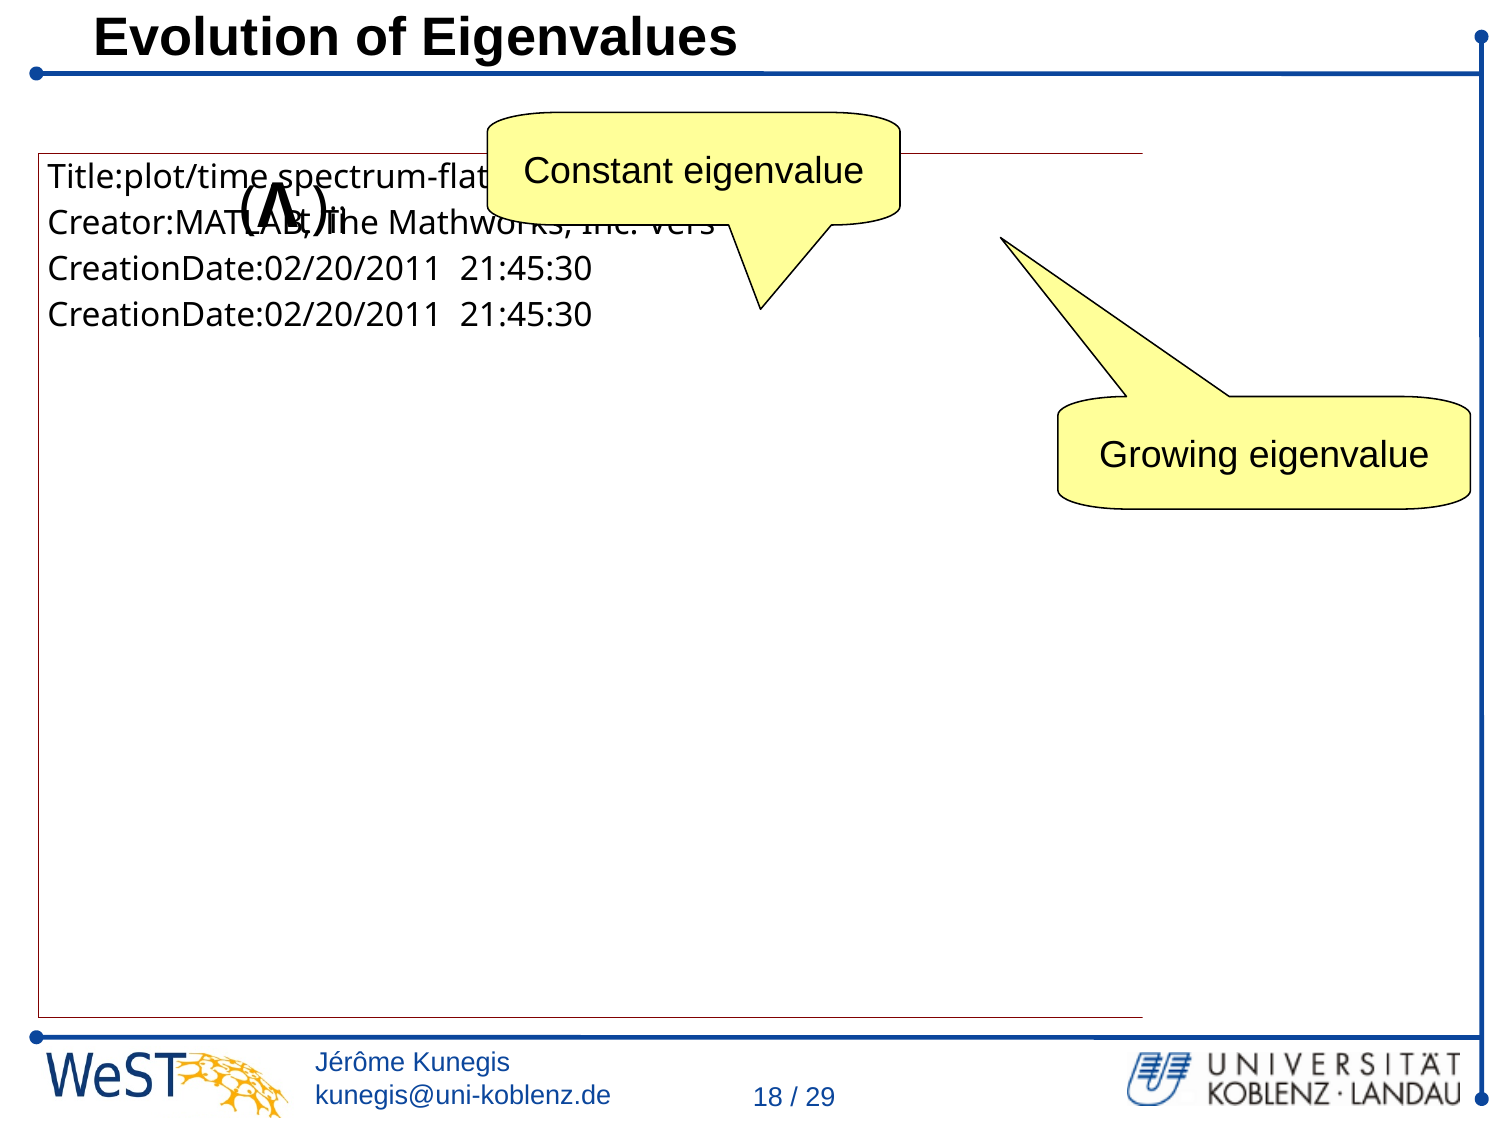

Evolution of Eigenvalues
Constant eigenvalue
(Λt)ii
Growing eigenvalue